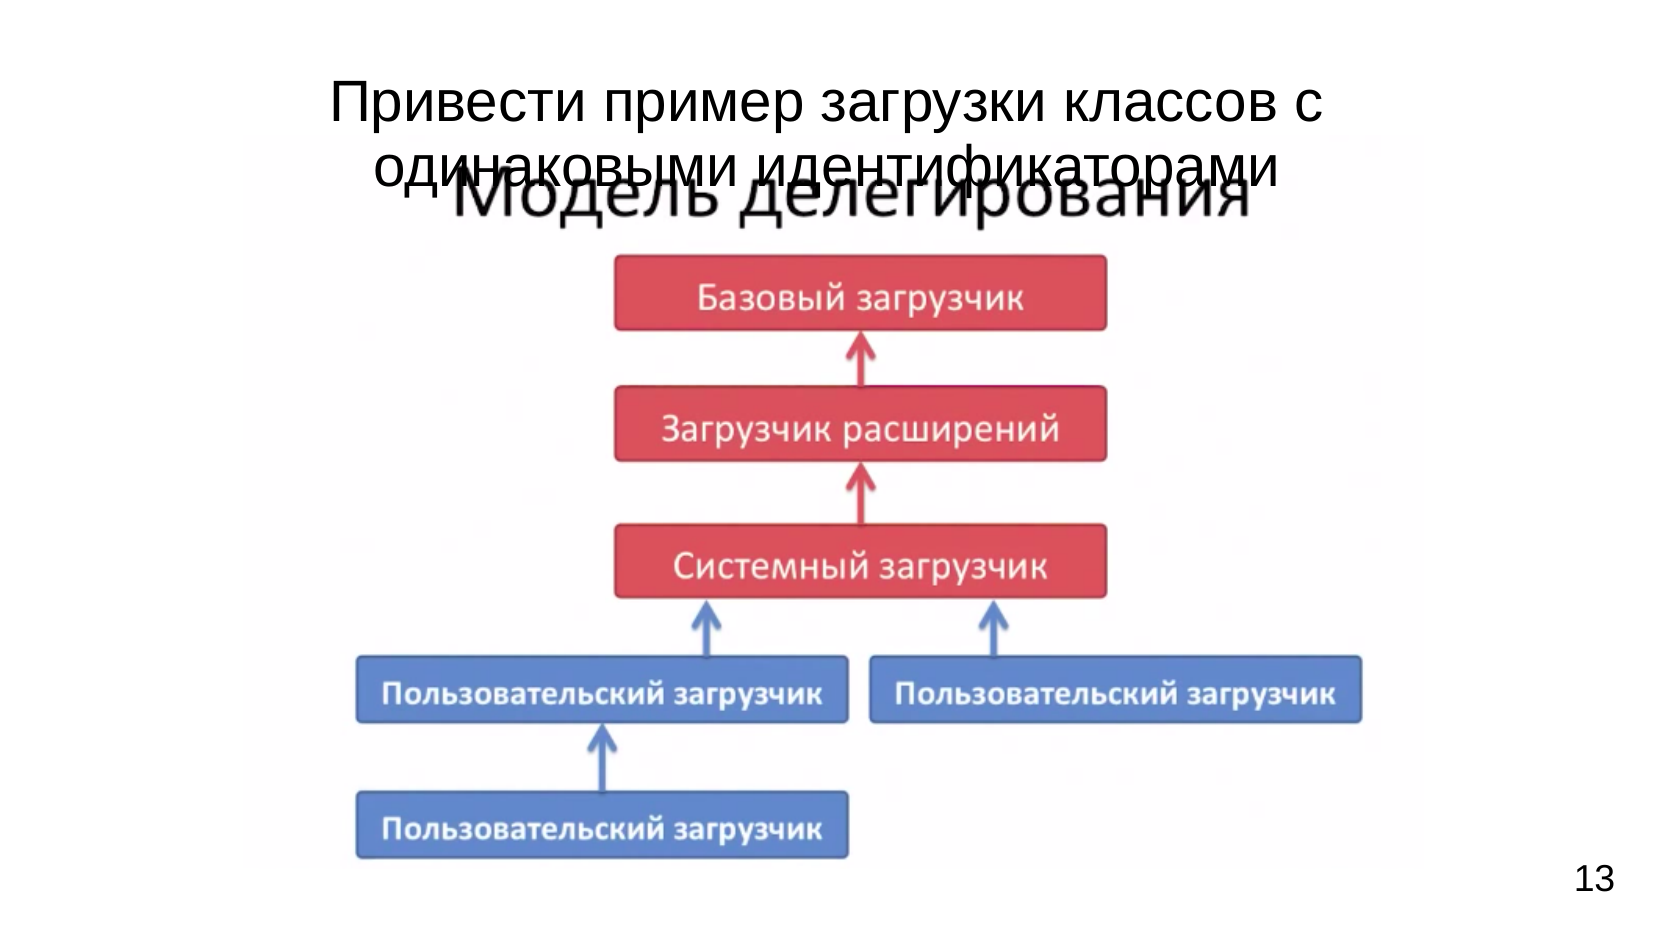

Привести пример загрузки классов с одинаковыми идентификаторами
13